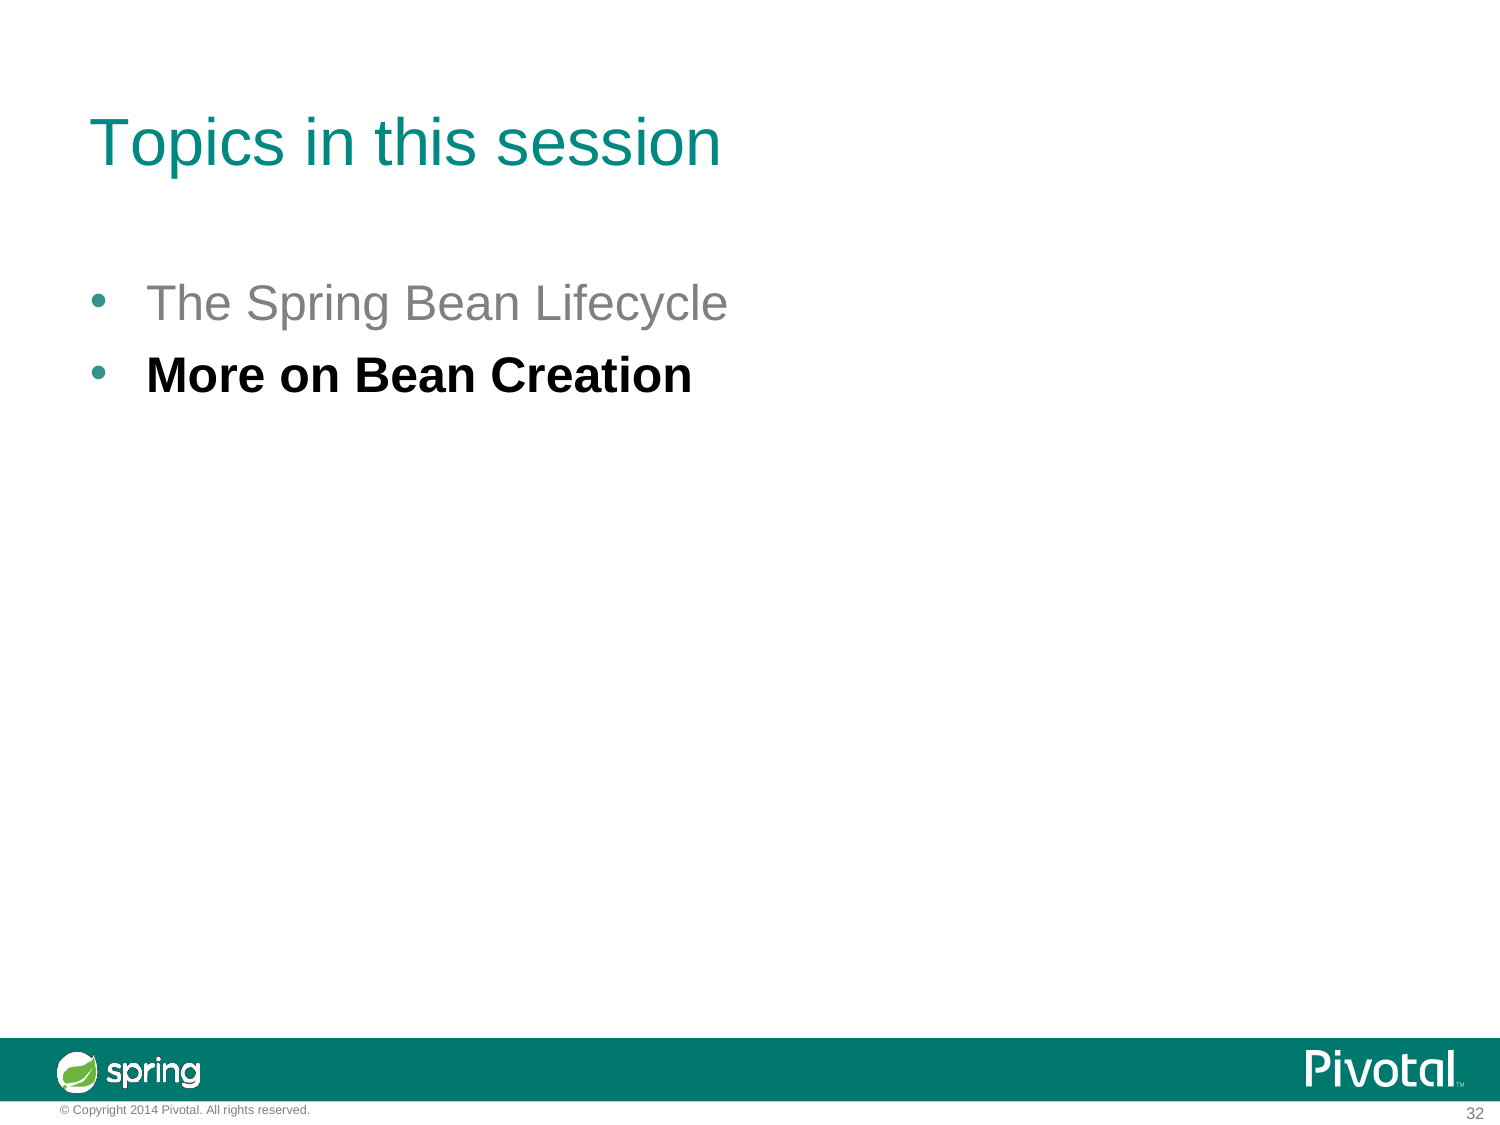

# Topics in this session
The Spring Bean Lifecycle
More on Bean Creation